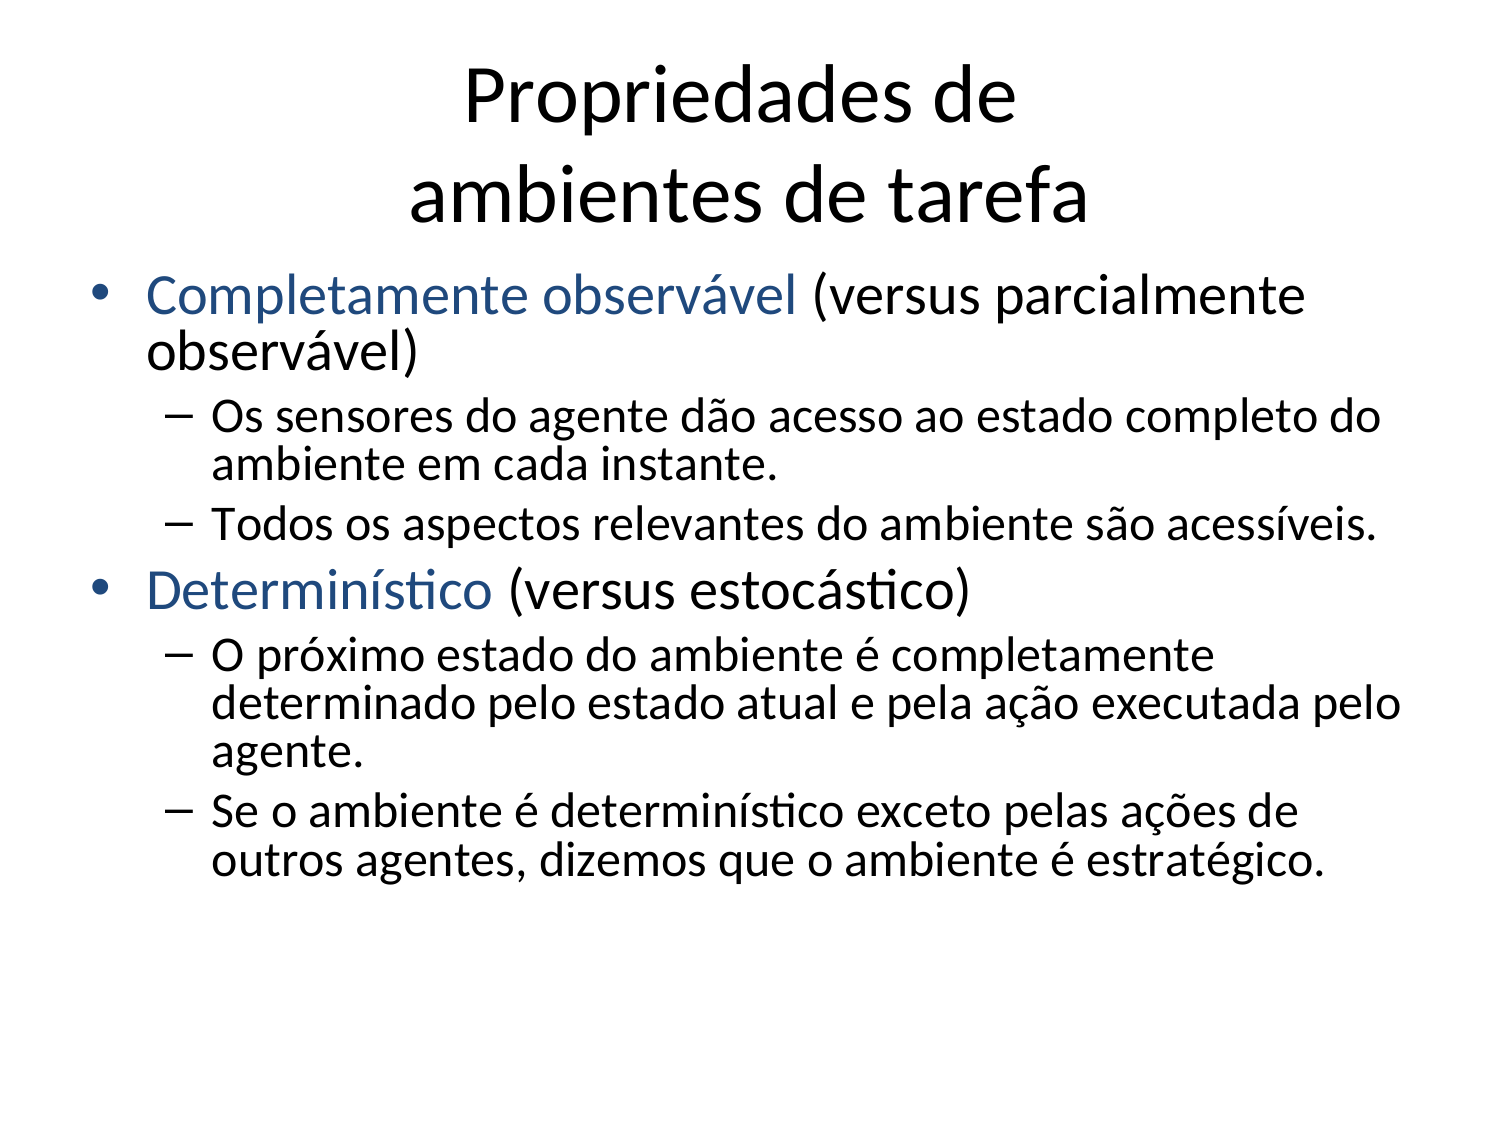

# Propriedades de ambientes de tarefa
Completamente observável (versus parcialmente observável)
Os sensores do agente dão acesso ao estado completo do ambiente em cada instante.
Todos os aspectos relevantes do ambiente são acessíveis.
Determinístico (versus estocástico)
O próximo estado do ambiente é completamente determinado pelo estado atual e pela ação executada pelo agente.
Se o ambiente é determinístico exceto pelas ações de outros agentes, dizemos que o ambiente é estratégico.